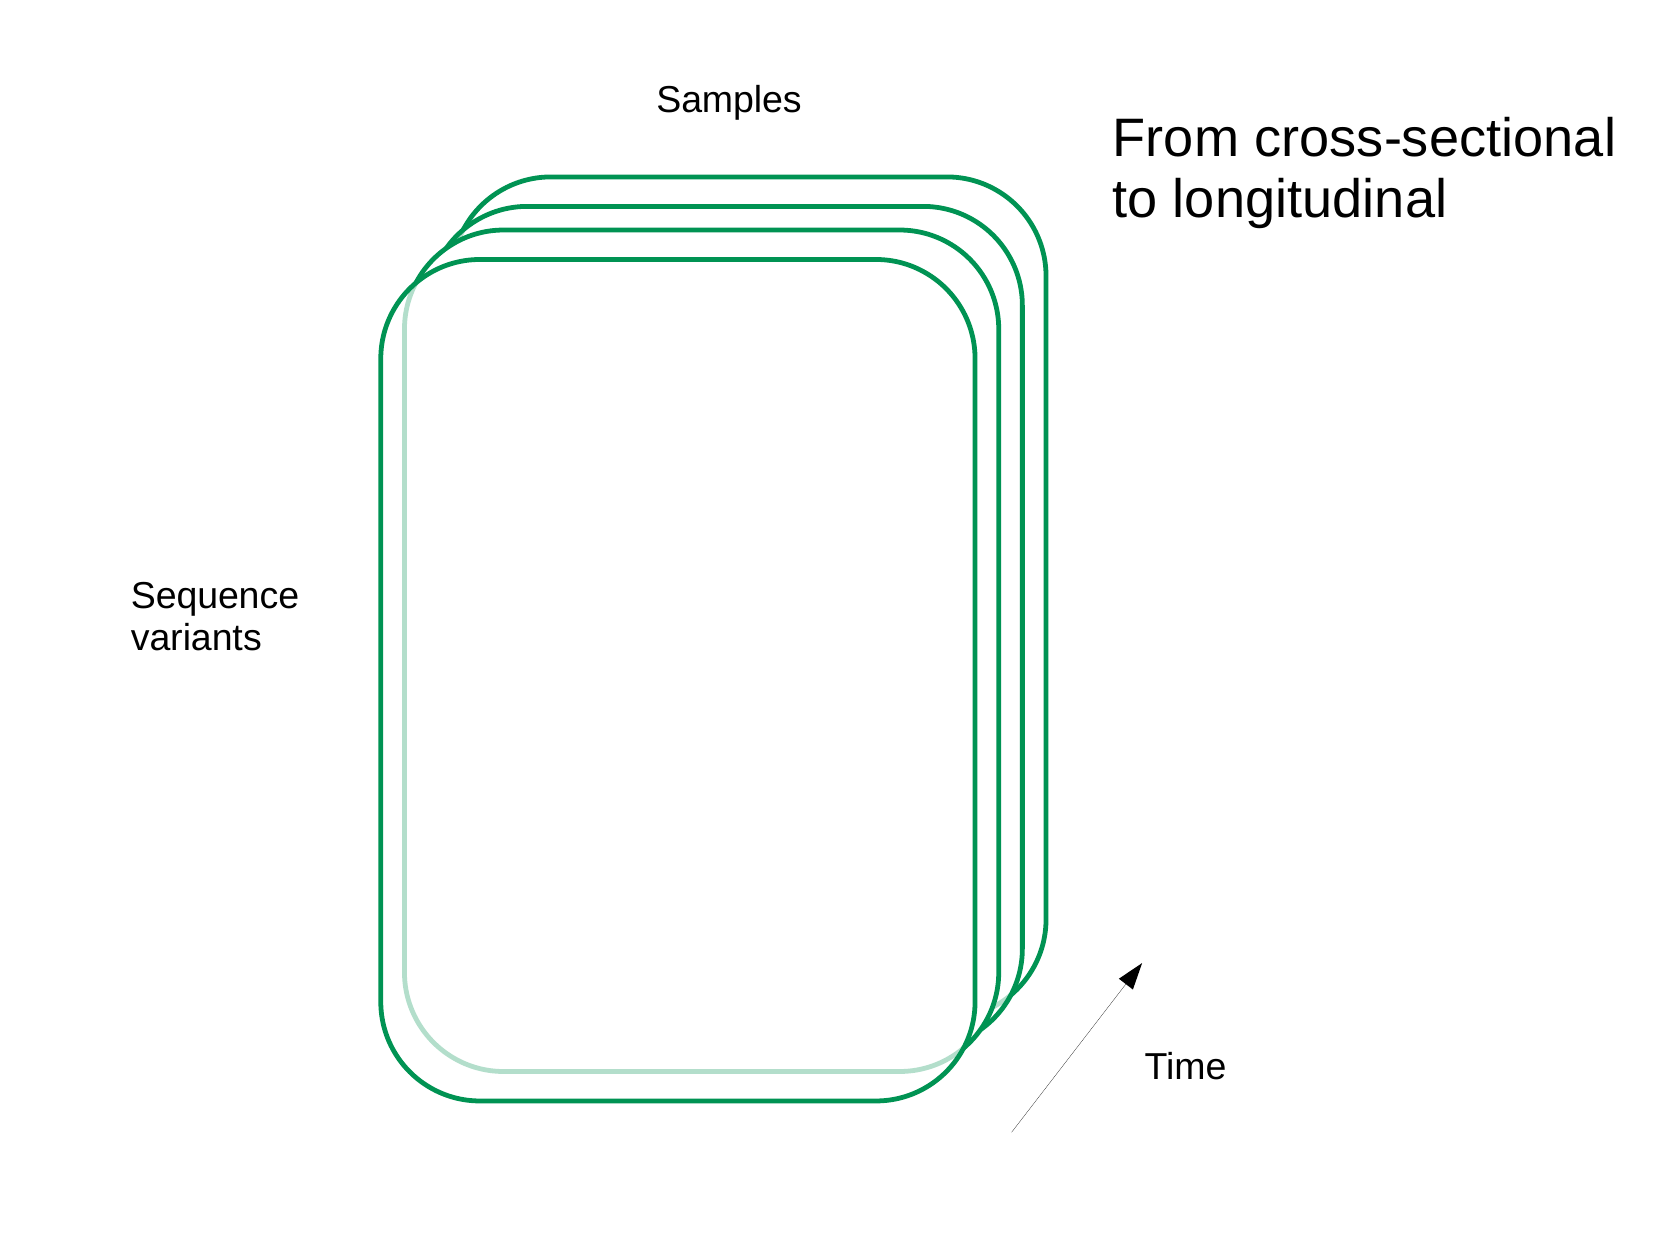

Samples
From cross-sectional
to longitudinal
Sequence
variants
Time